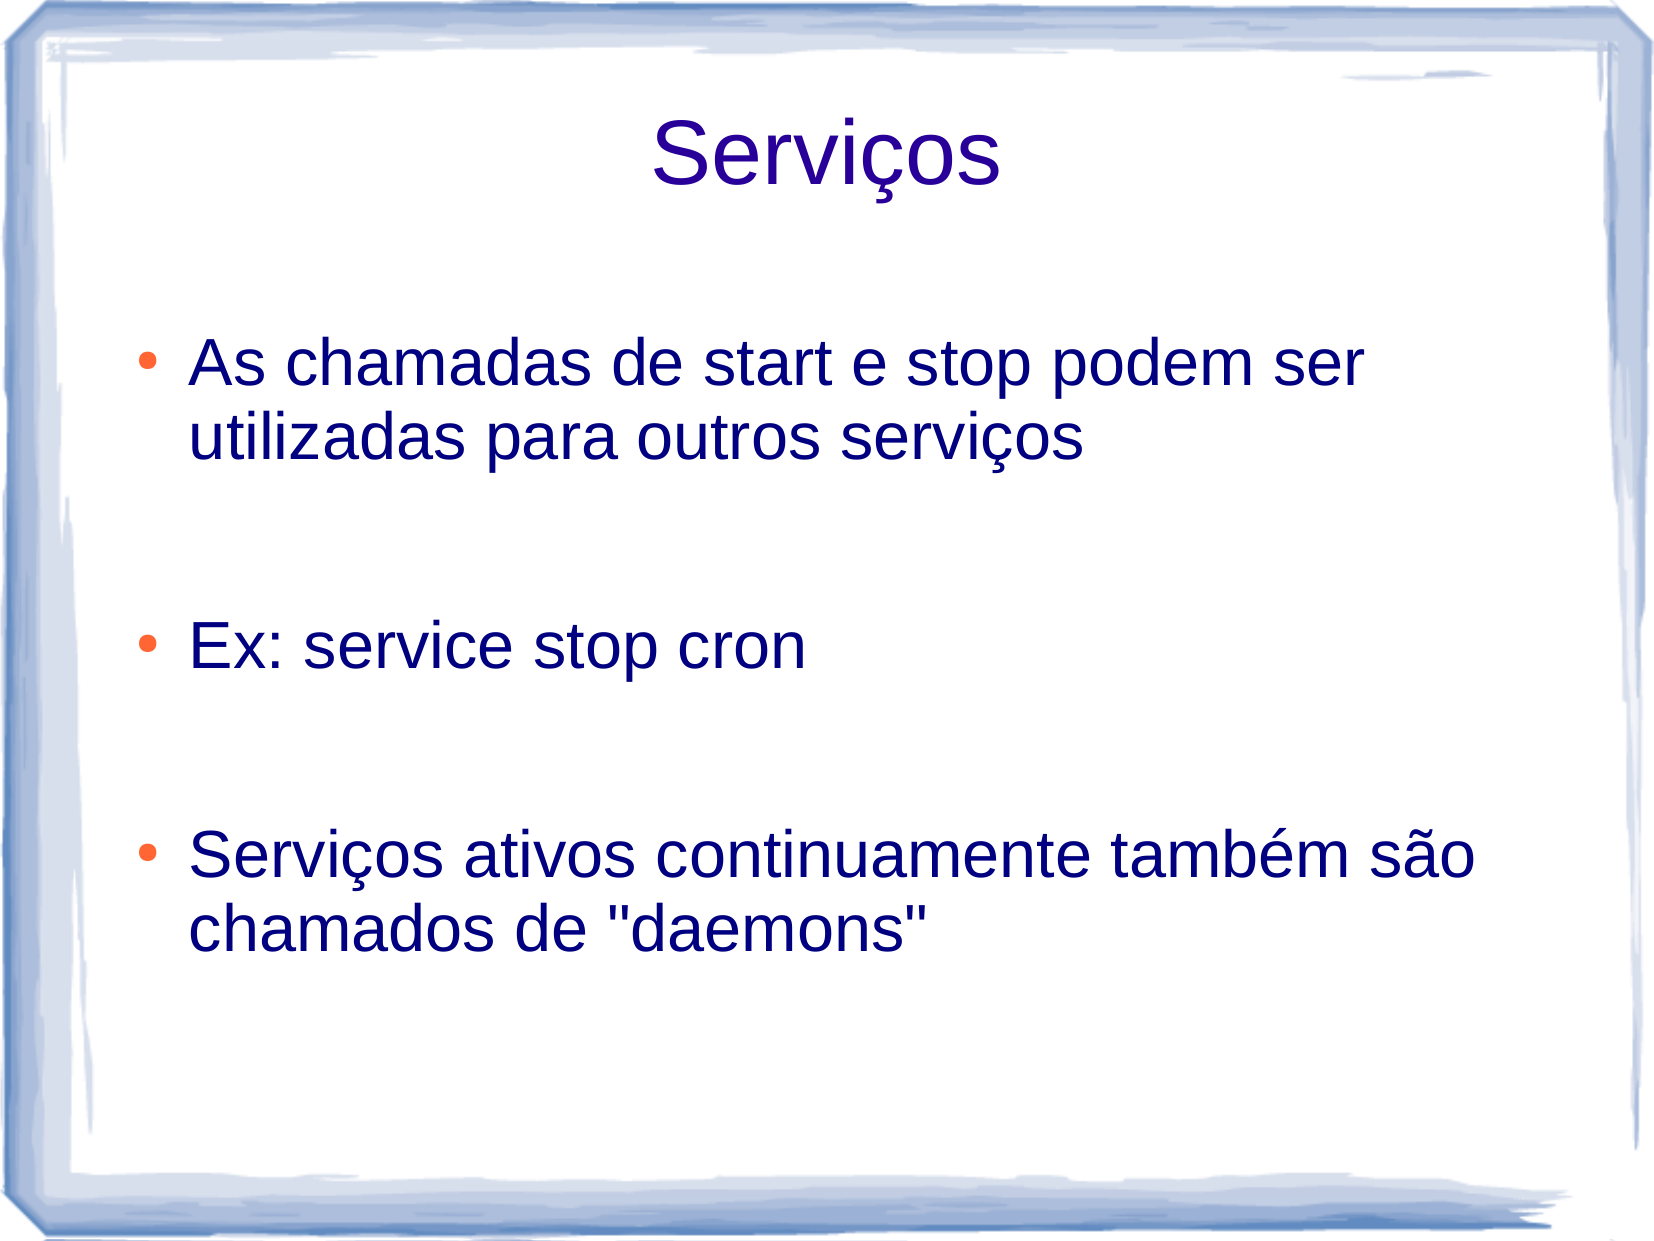

# Serviços
As chamadas de start e stop podem ser utilizadas para outros serviços
Ex: service stop cron
Serviços ativos continuamente também são chamados de "daemons"